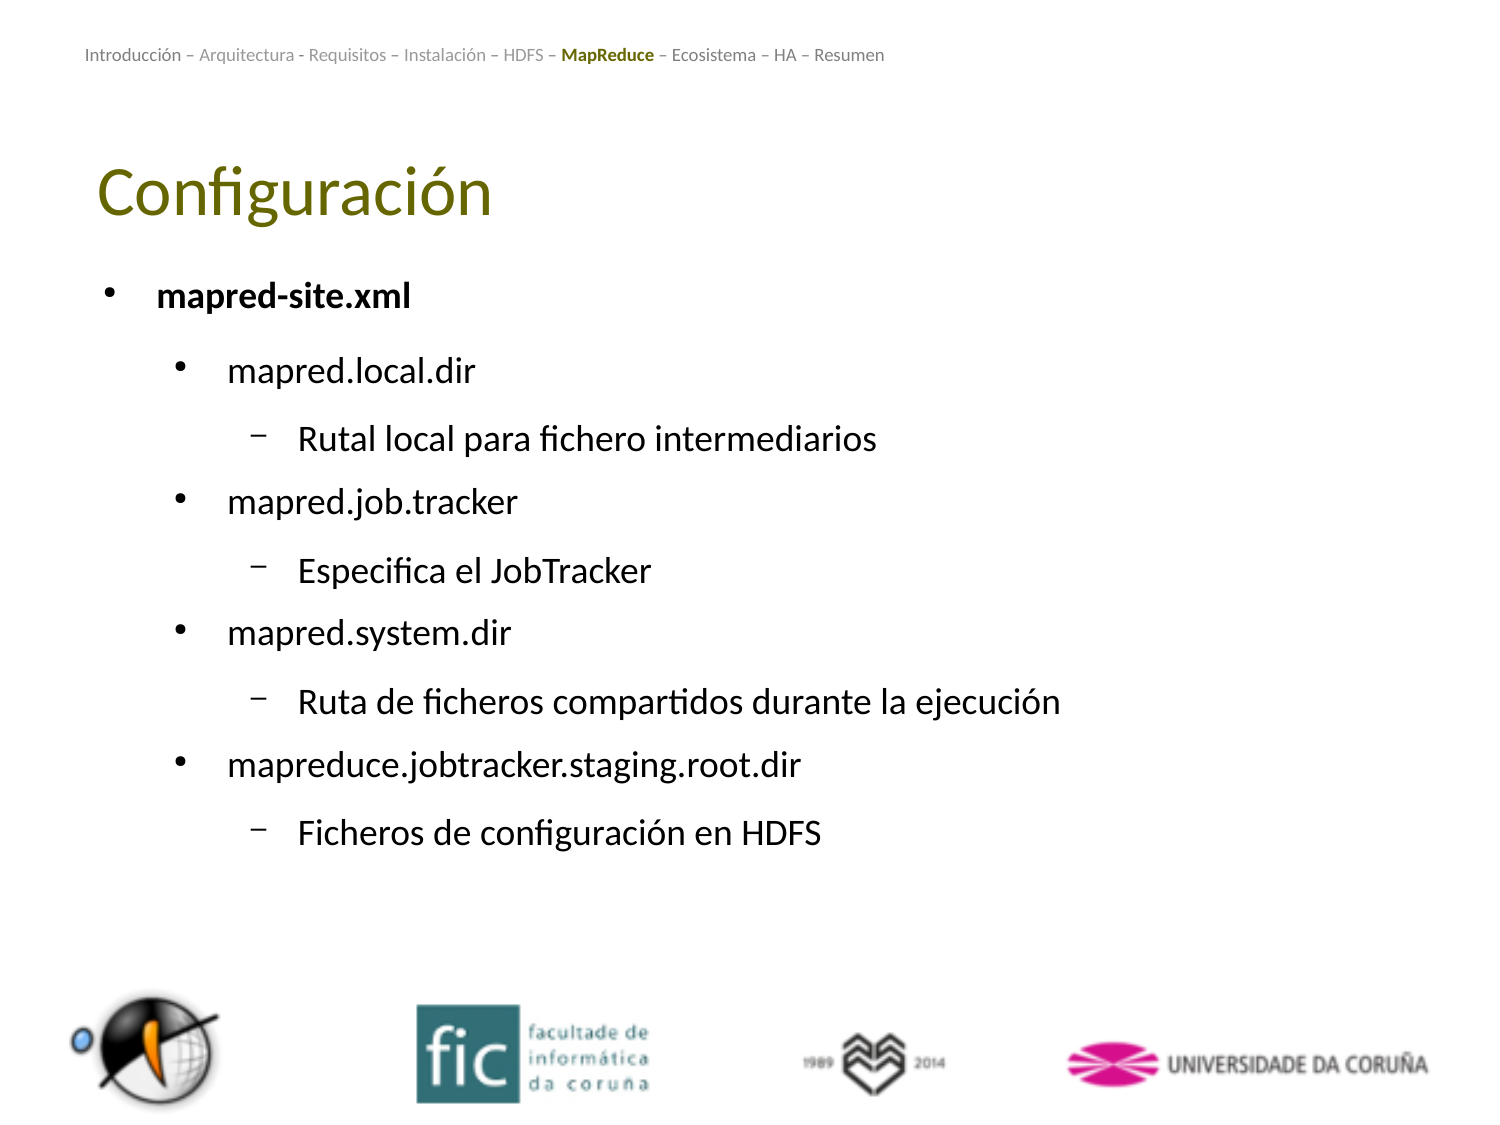

Introducción – Arquitectura - Requisitos – Instalación – HDFS – MapReduce – Ecosistema – HA – Resumen
# Configuración
mapred-site.xml
mapred.local.dir
Rutal local para fichero intermediarios
mapred.job.tracker
Especifica el JobTracker
mapred.system.dir
Ruta de ficheros compartidos durante la ejecución
mapreduce.jobtracker.staging.root.dir
Ficheros de configuración en HDFS